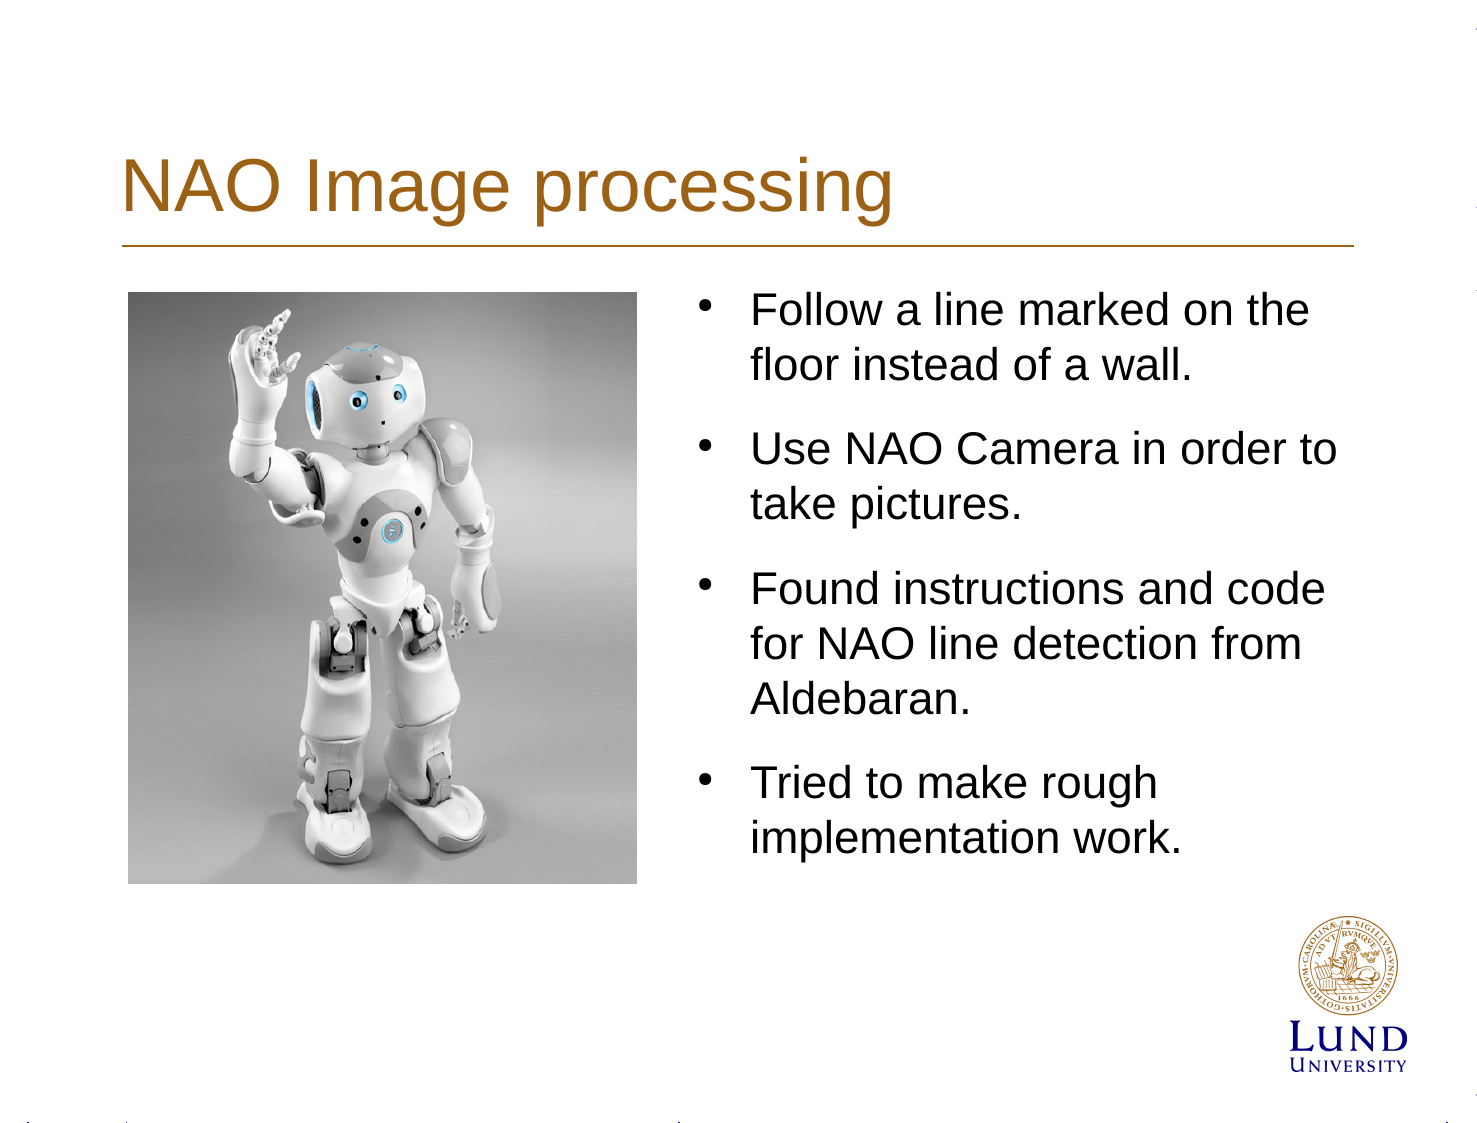

# NAO Image processing
Follow a line marked on the floor instead of a wall.
Use NAO Camera in order to take pictures.
Found instructions and code for NAO line detection from Aldebaran.
Tried to make rough implementation work.